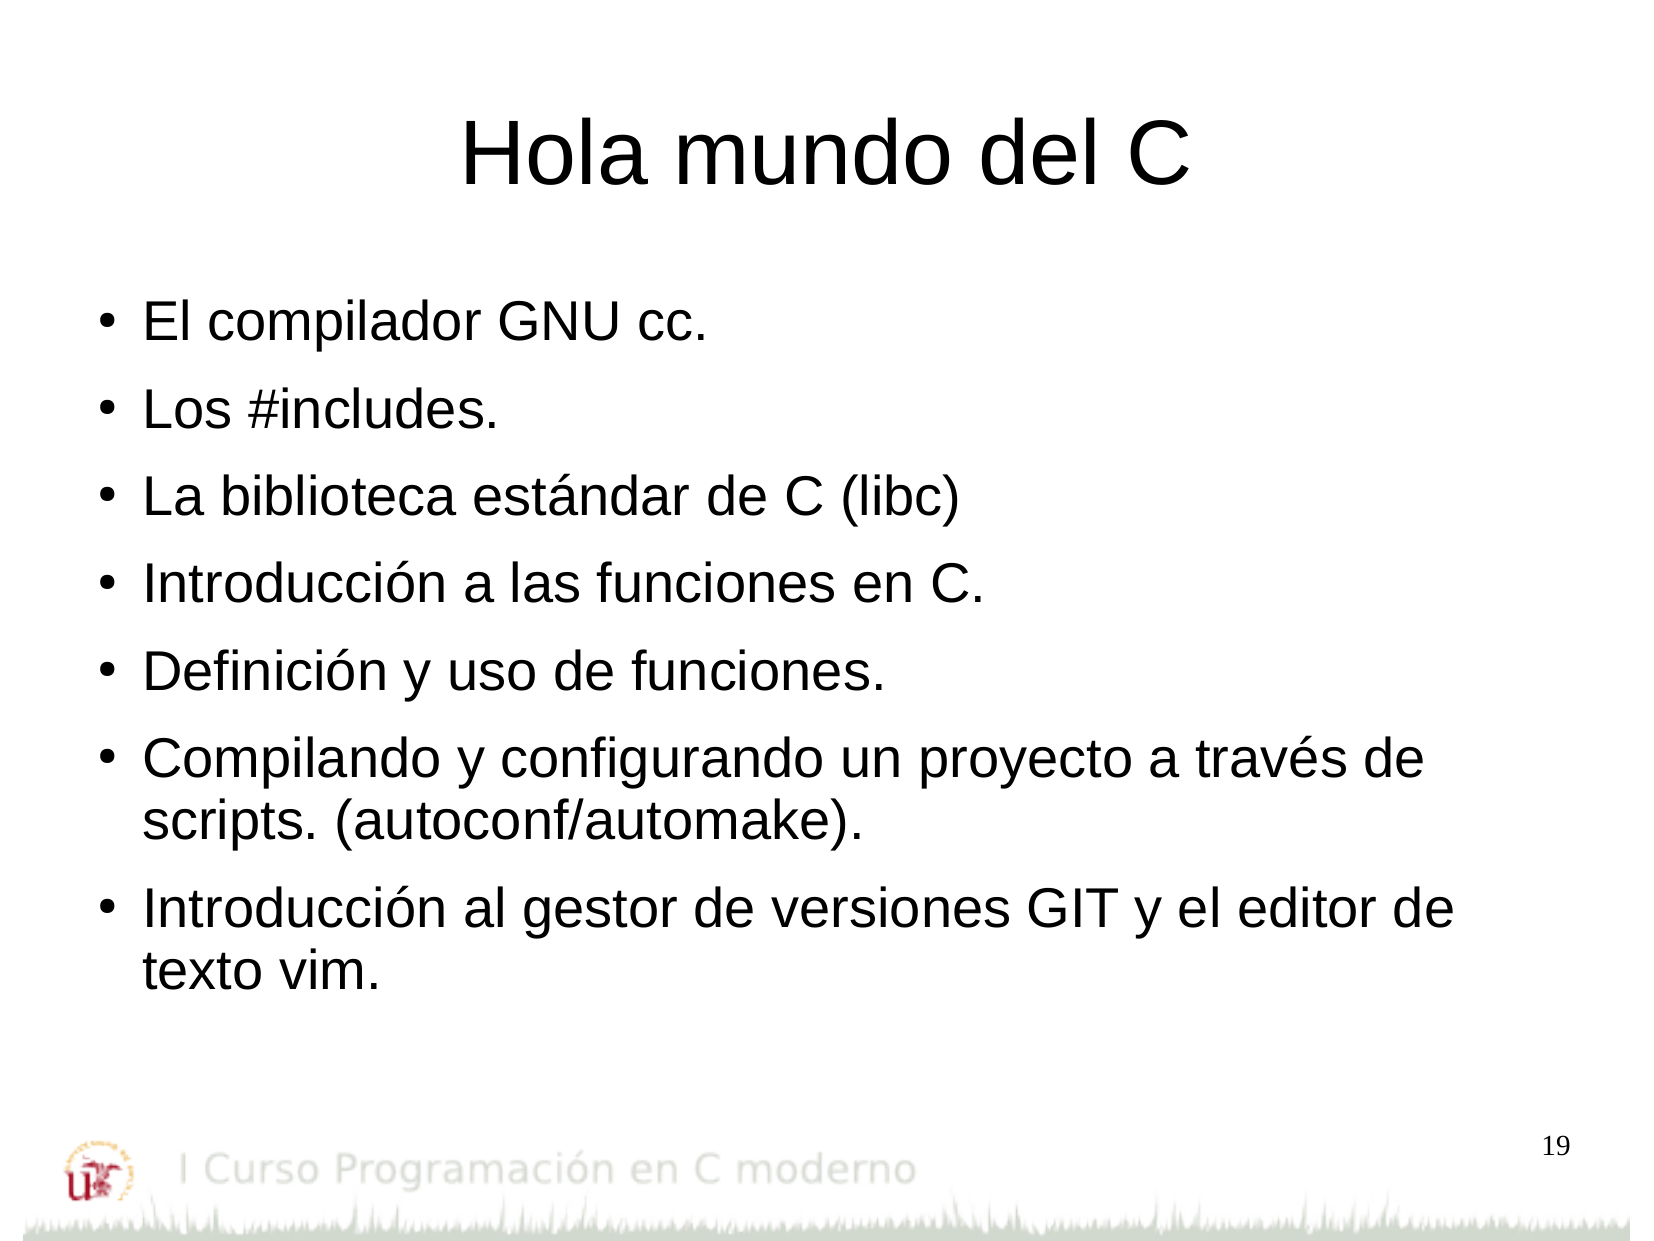

# Hola mundo del C
El compilador GNU cc.
Los #includes.
La biblioteca estándar de C (libc)
Introducción a las funciones en C.
Definición y uso de funciones.
Compilando y configurando un proyecto a través de scripts. (autoconf/automake).
Introducción al gestor de versiones GIT y el editor de texto vim.
19